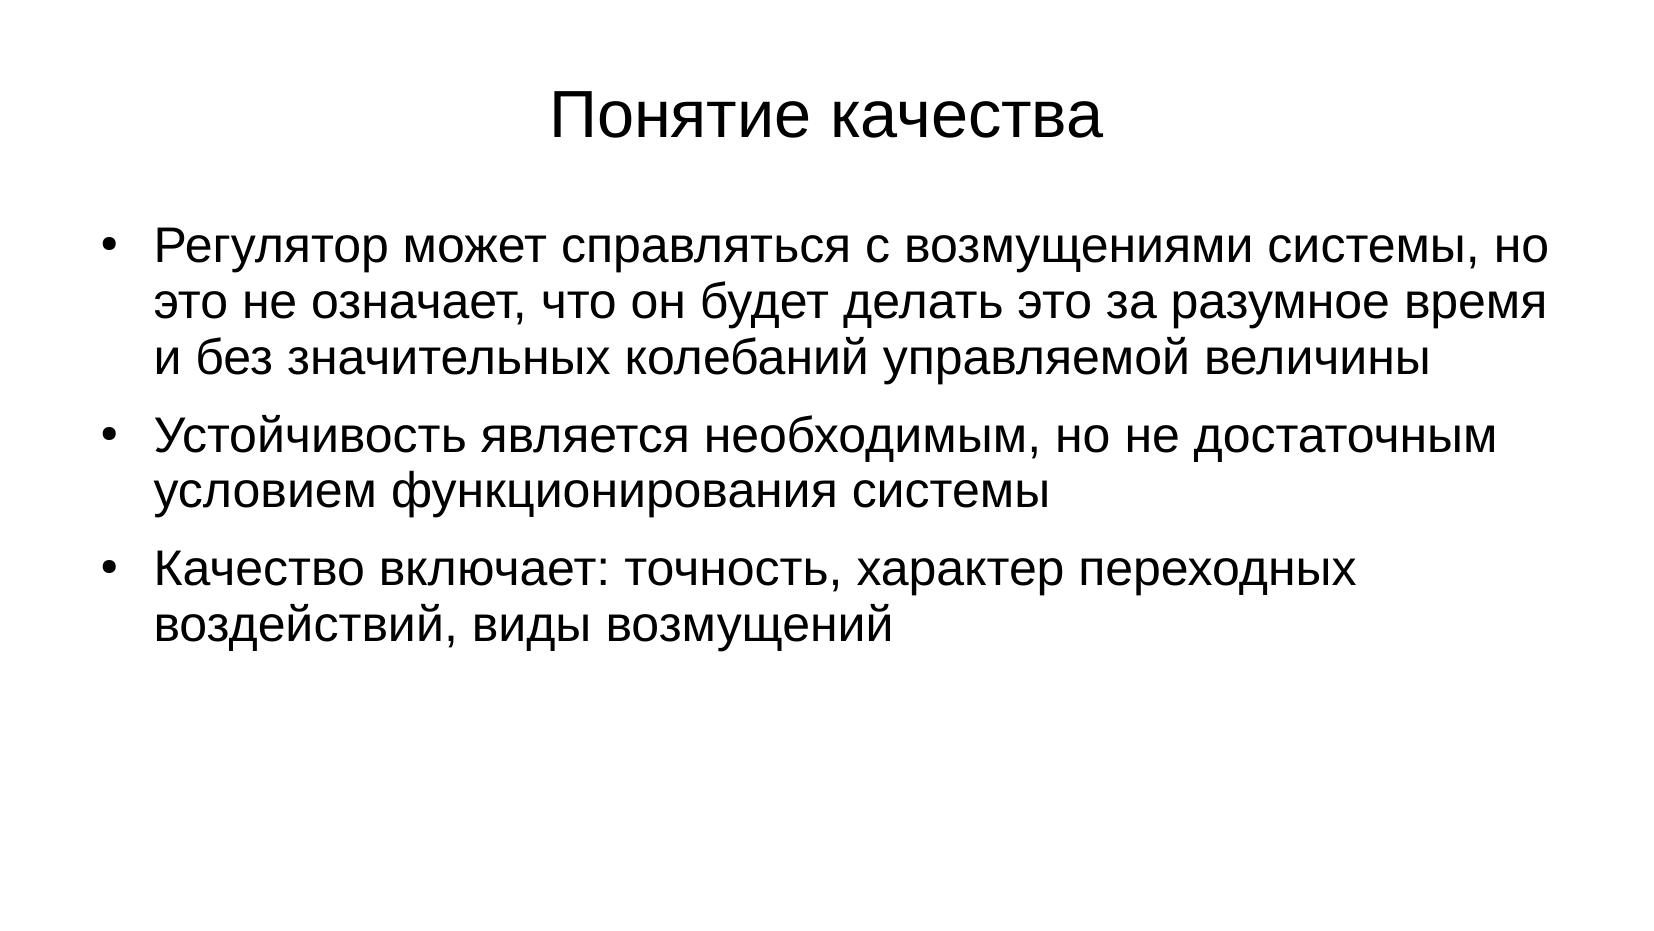

# Понятие качества
Регулятор может справляться с возмущениями системы, но это не означает, что он будет делать это за разумное время и без значительных колебаний управляемой величины
Устойчивость является необходимым, но не достаточным условием функционирования системы
Качество включает: точность, характер переходных воздействий, виды возмущений